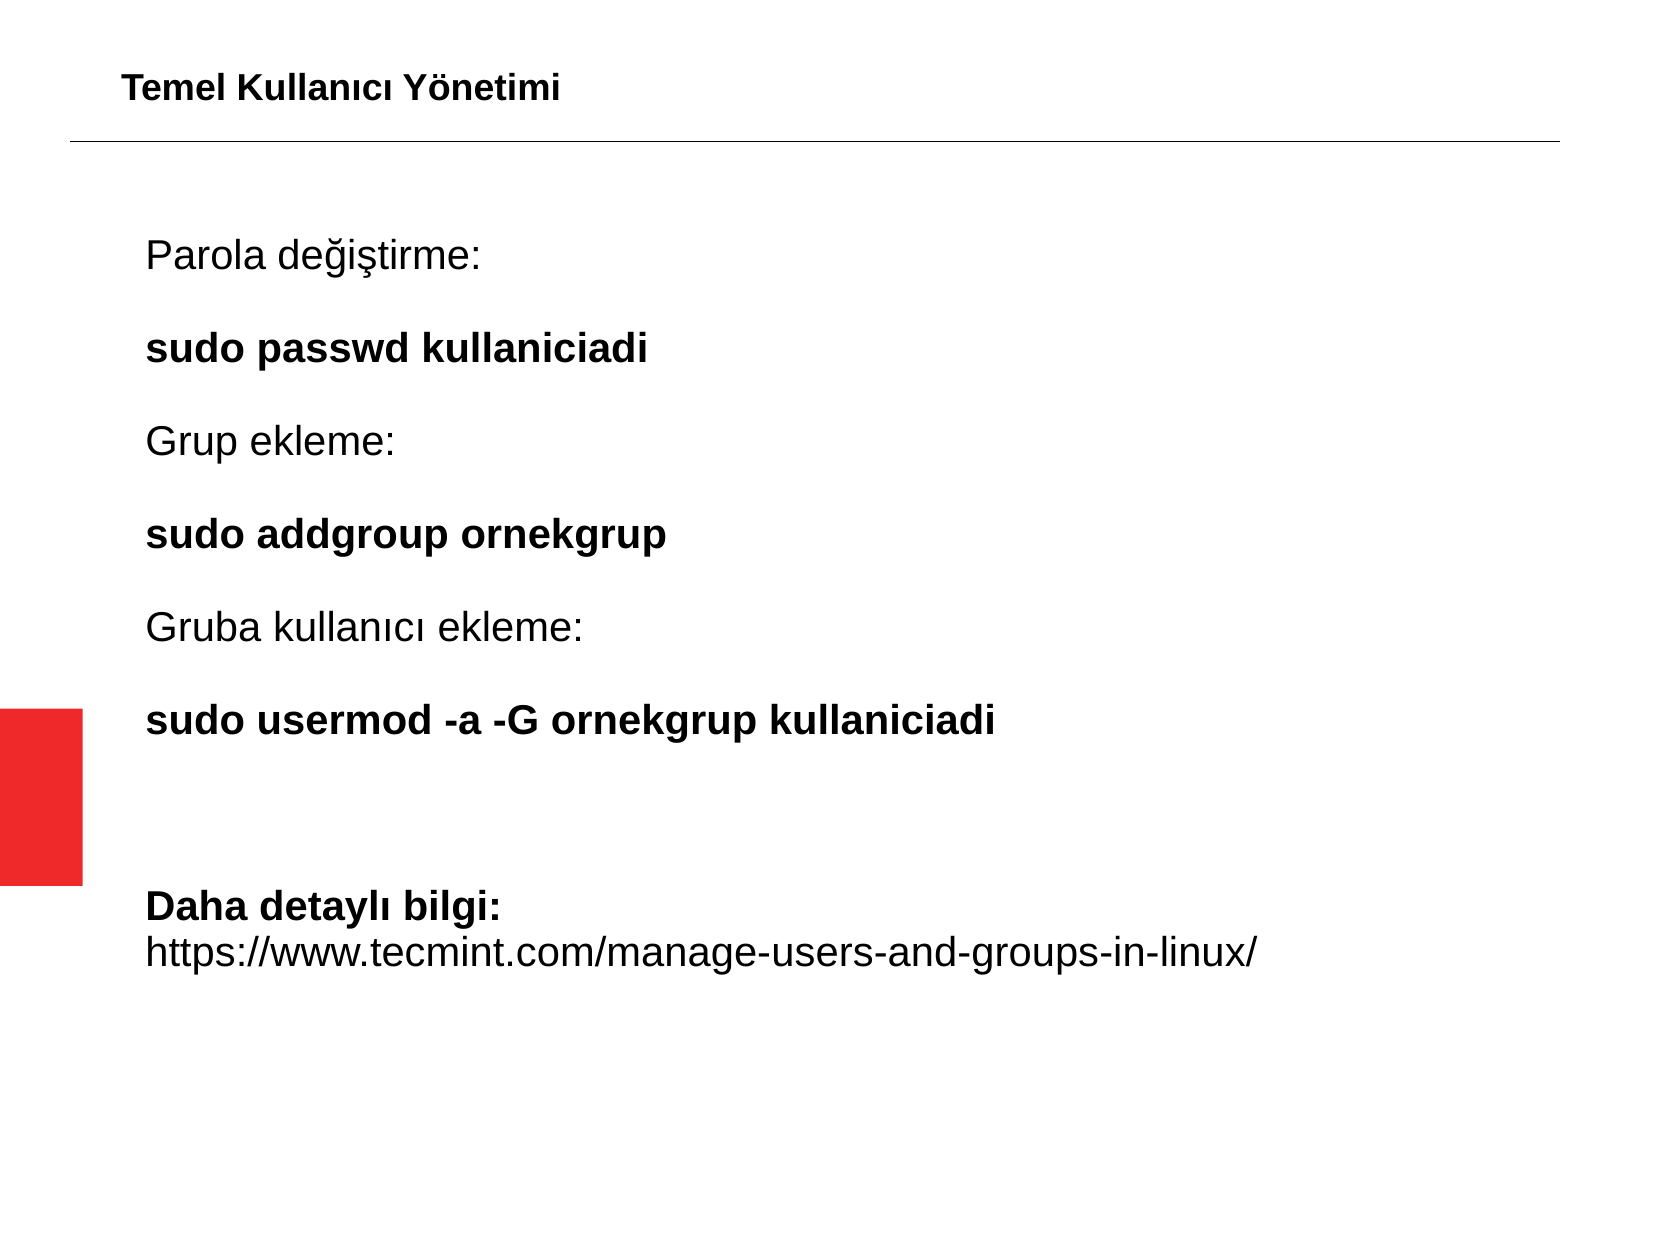

Temel Kullanıcı Yönetimi
Parola değiştirme:
sudo passwd kullaniciadi
Grup ekleme:
sudo addgroup ornekgrup
Gruba kullanıcı ekleme:
sudo usermod -a -G ornekgrup kullaniciadi
Daha detaylı bilgi:
https://www.tecmint.com/manage-users-and-groups-in-linux/